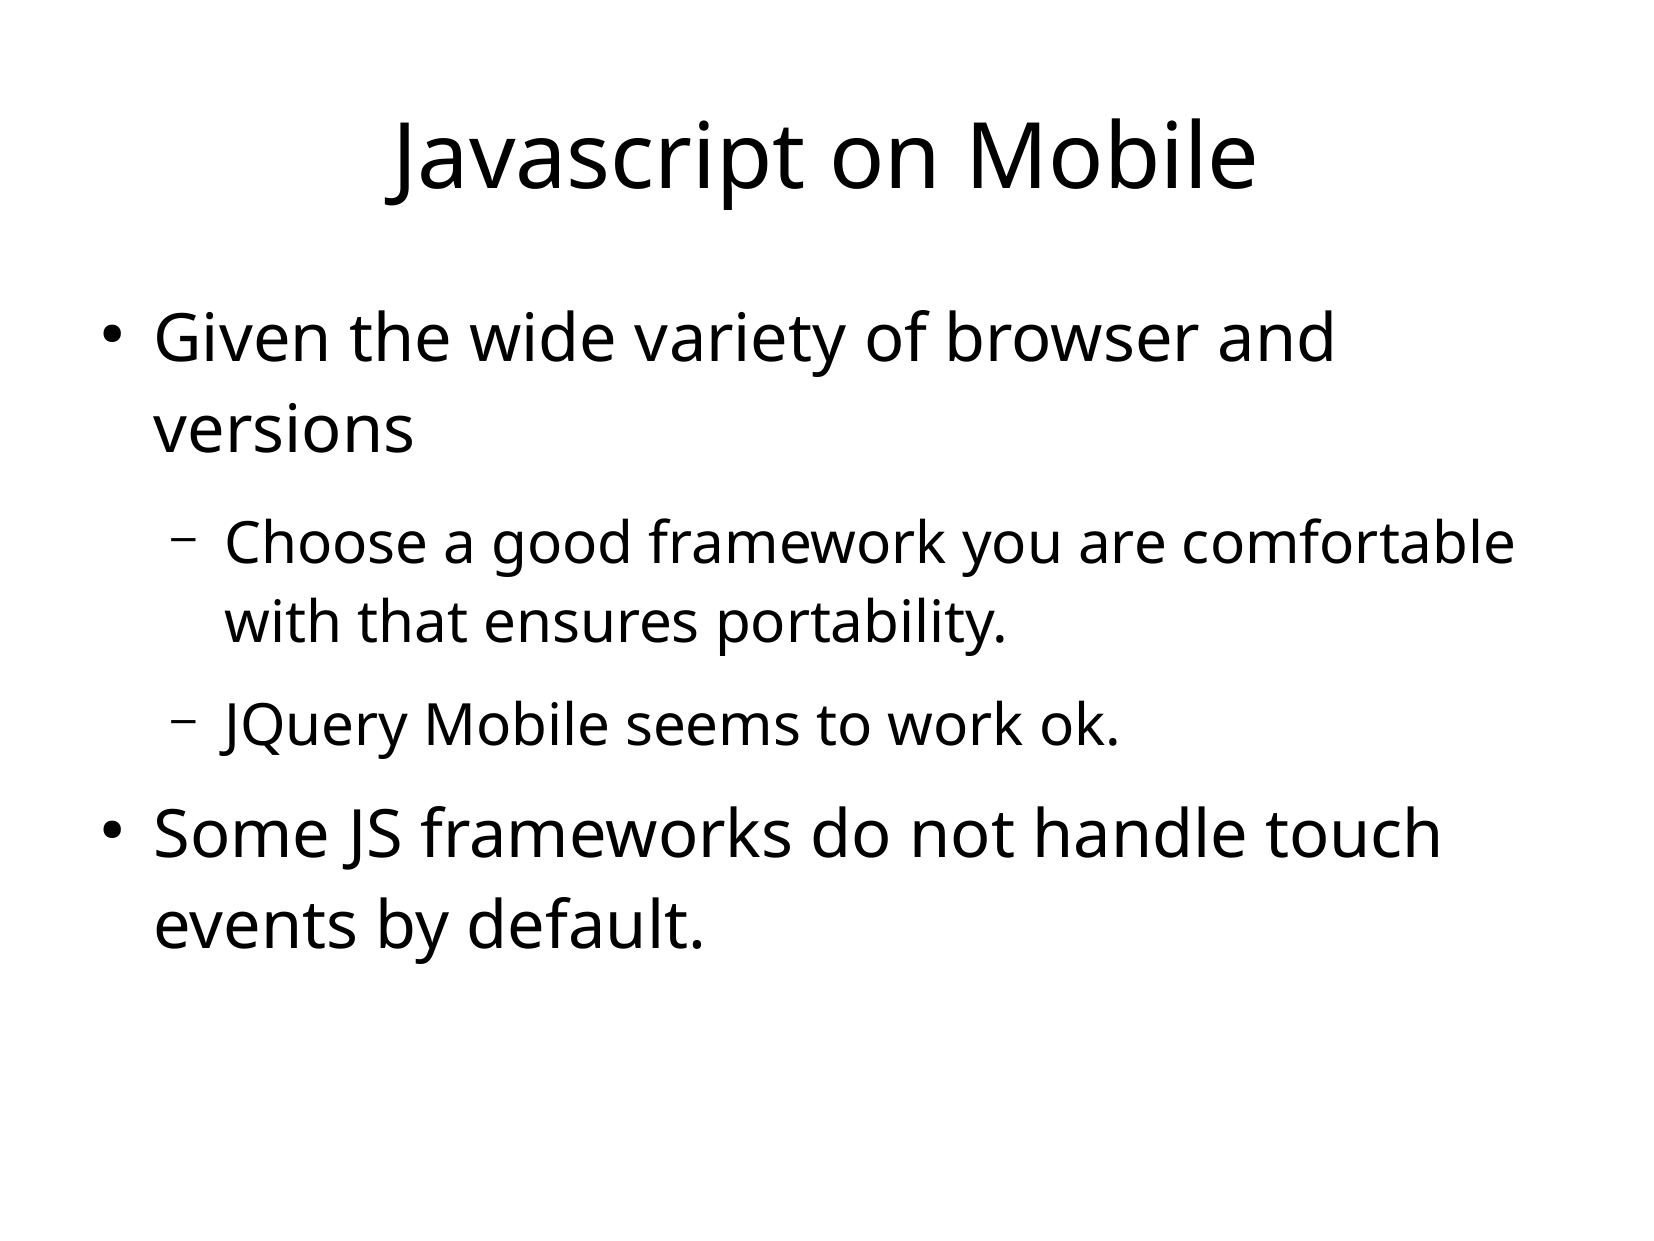

# Javascript on Mobile
Given the wide variety of browser and versions
Choose a good framework you are comfortable with that ensures portability.
JQuery Mobile seems to work ok.
Some JS frameworks do not handle touch events by default.